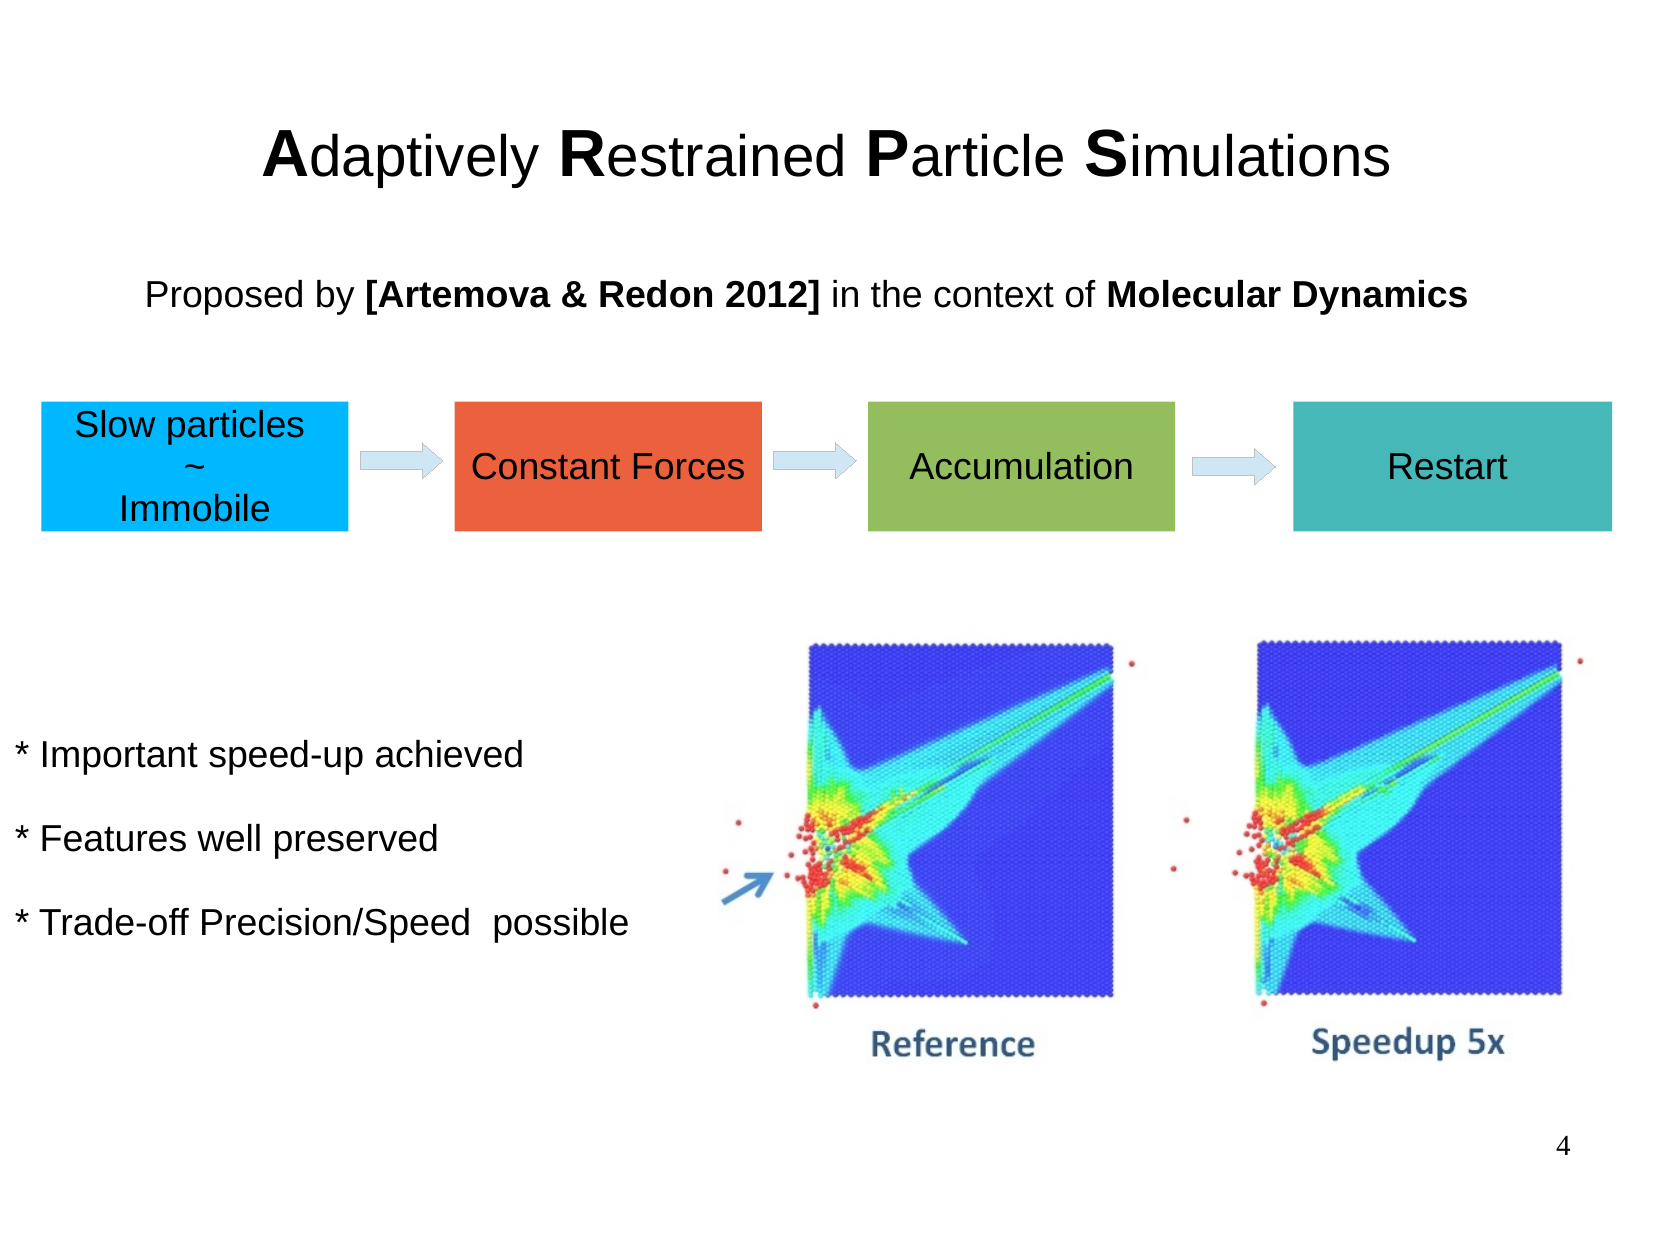

# Adaptively Restrained Particle Simulations
Proposed by [Artemova & Redon 2012] in the context of Molecular Dynamics
Slow particles
~
Immobile
Constant Forces
Accumulation
Restart
* Important speed-up achieved
* Features well preserved
* Trade-off Precision/Speed possible
4